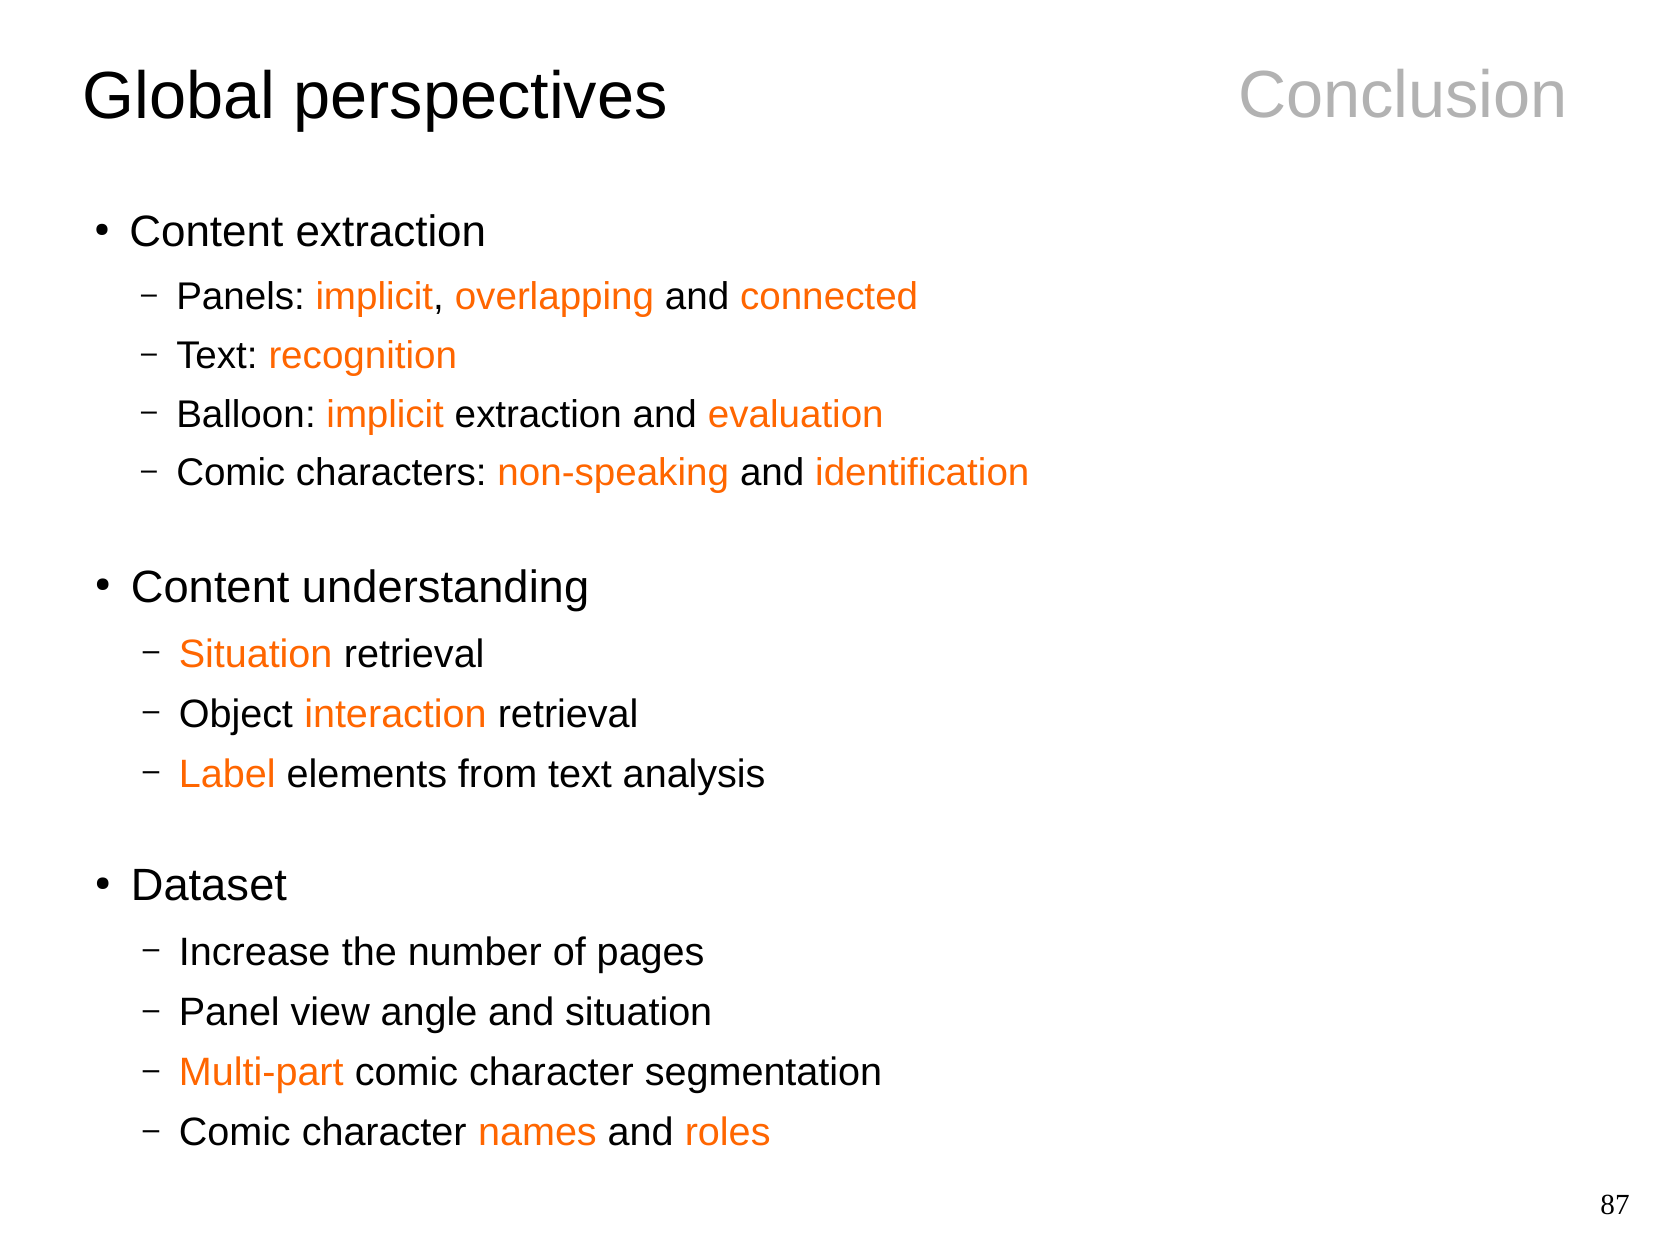

# Global perspectives
Content extraction
Panels: implicit, overlapping and connected
Text: recognition
Balloon: implicit extraction and evaluation
Comic characters: non-speaking and identification
Content understanding
Situation retrieval
Object interaction retrieval
Label elements from text analysis
Dataset
Increase the number of pages
Panel view angle and situation
Multi-part comic character segmentation
Comic character names and roles
87